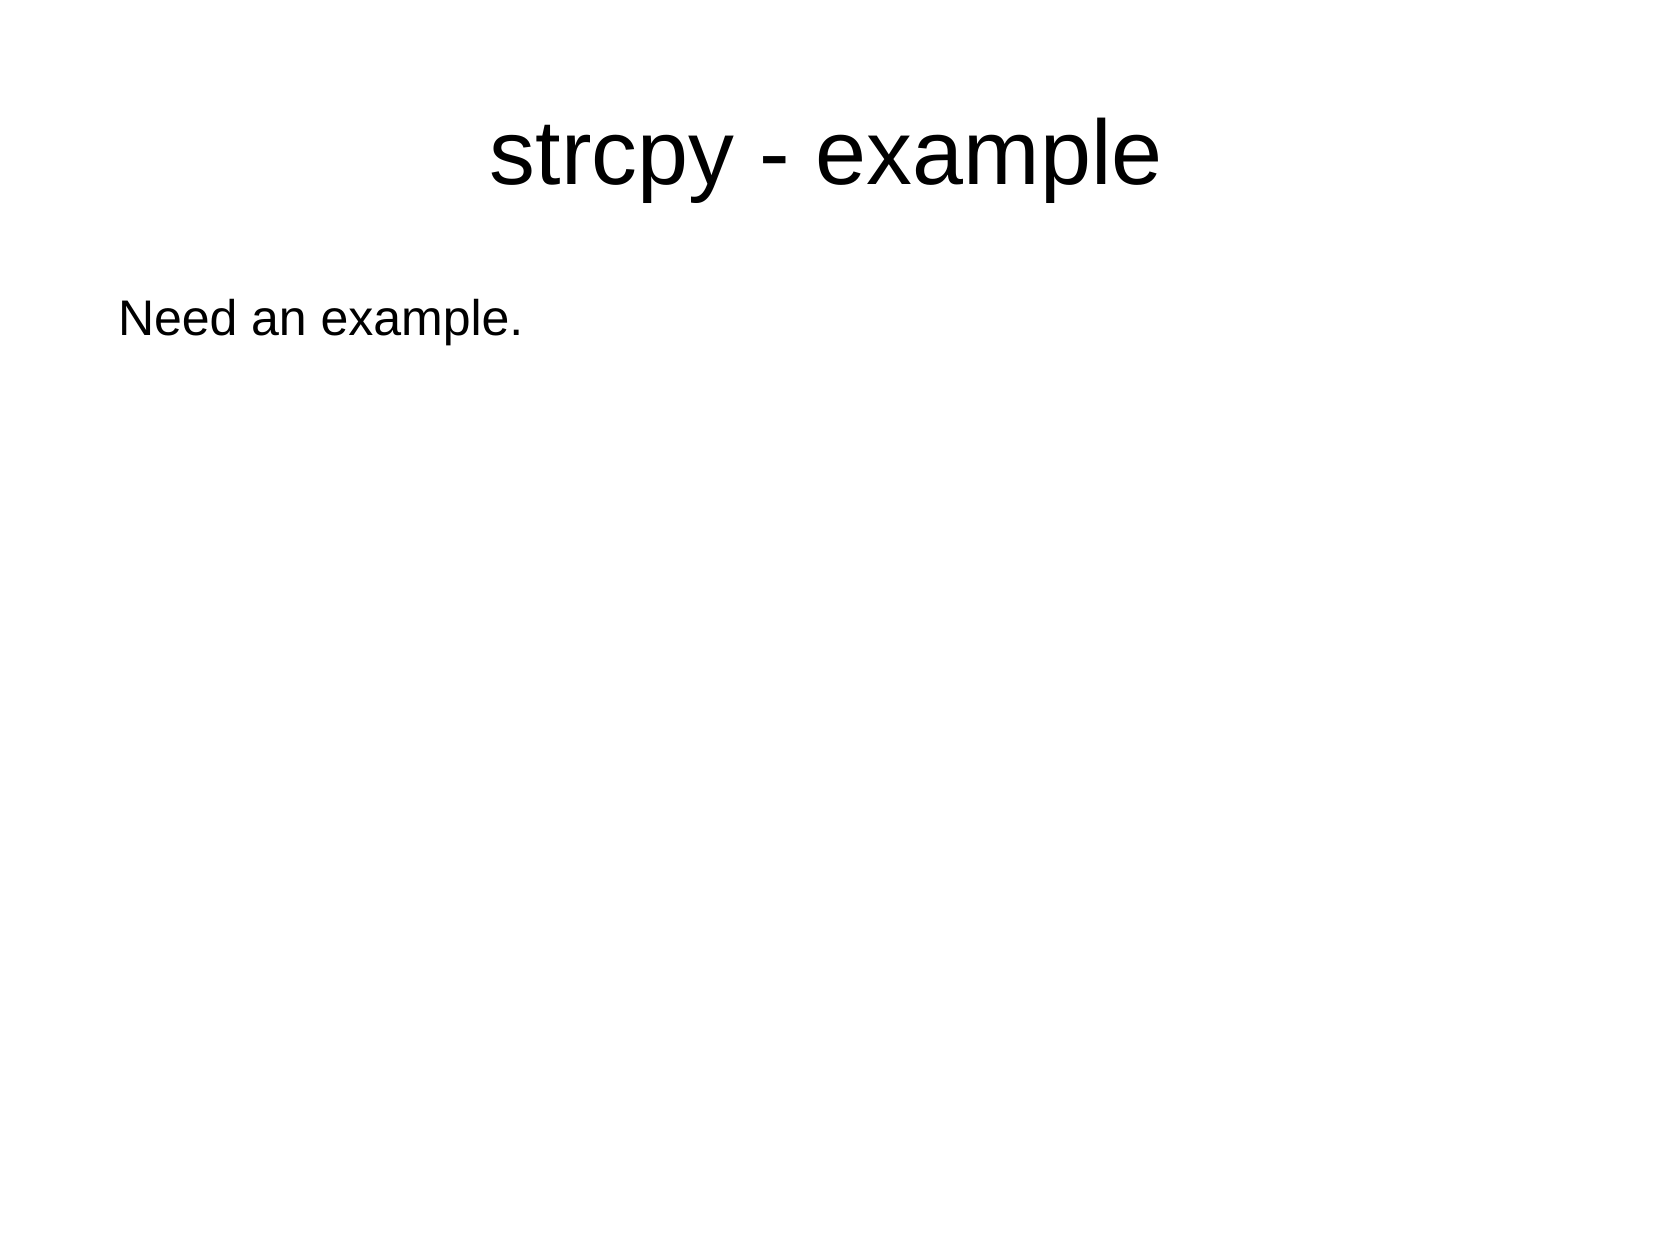

# strcpy - example
Need an example.